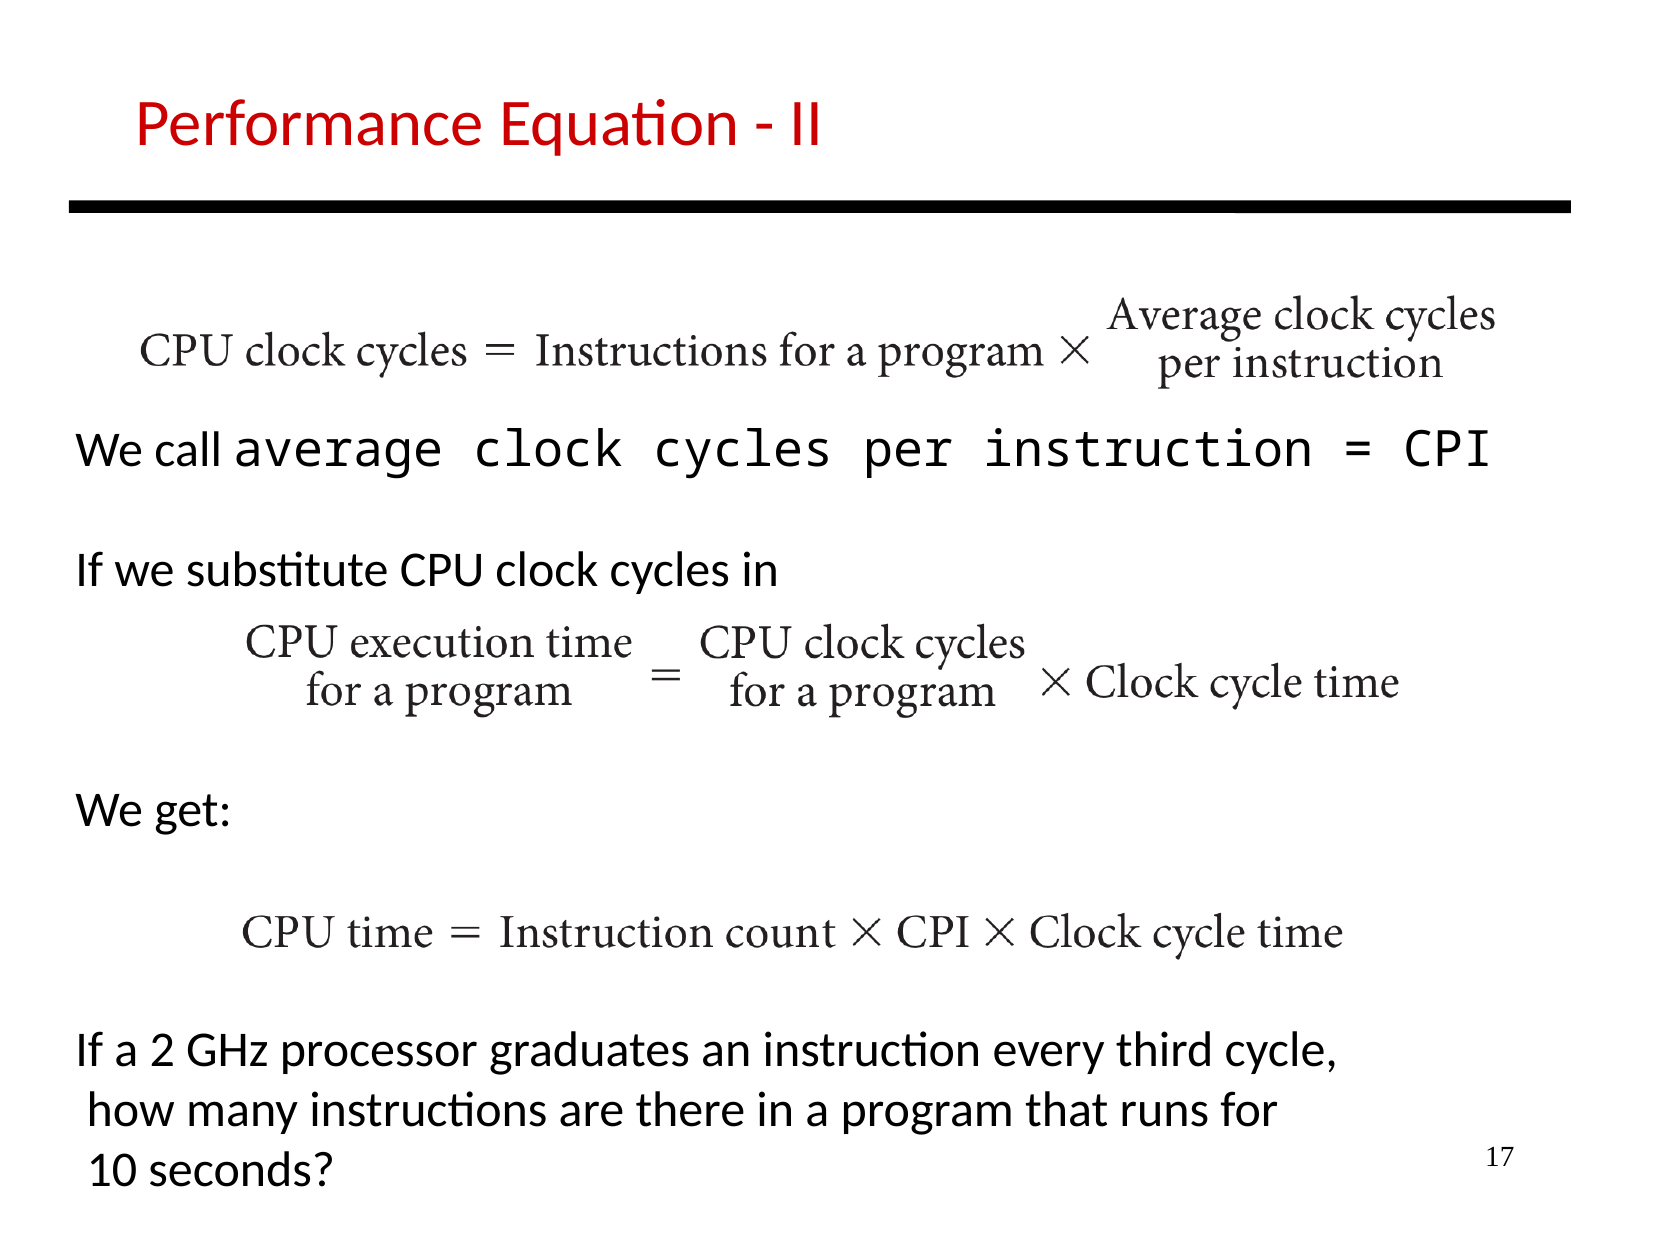

Performance Equation - II
We call average clock cycles per instruction = CPI
If we substitute CPU clock cycles in
We get:
If a 2 GHz processor graduates an instruction every third cycle,
 how many instructions are there in a program that runs for
 10 seconds?